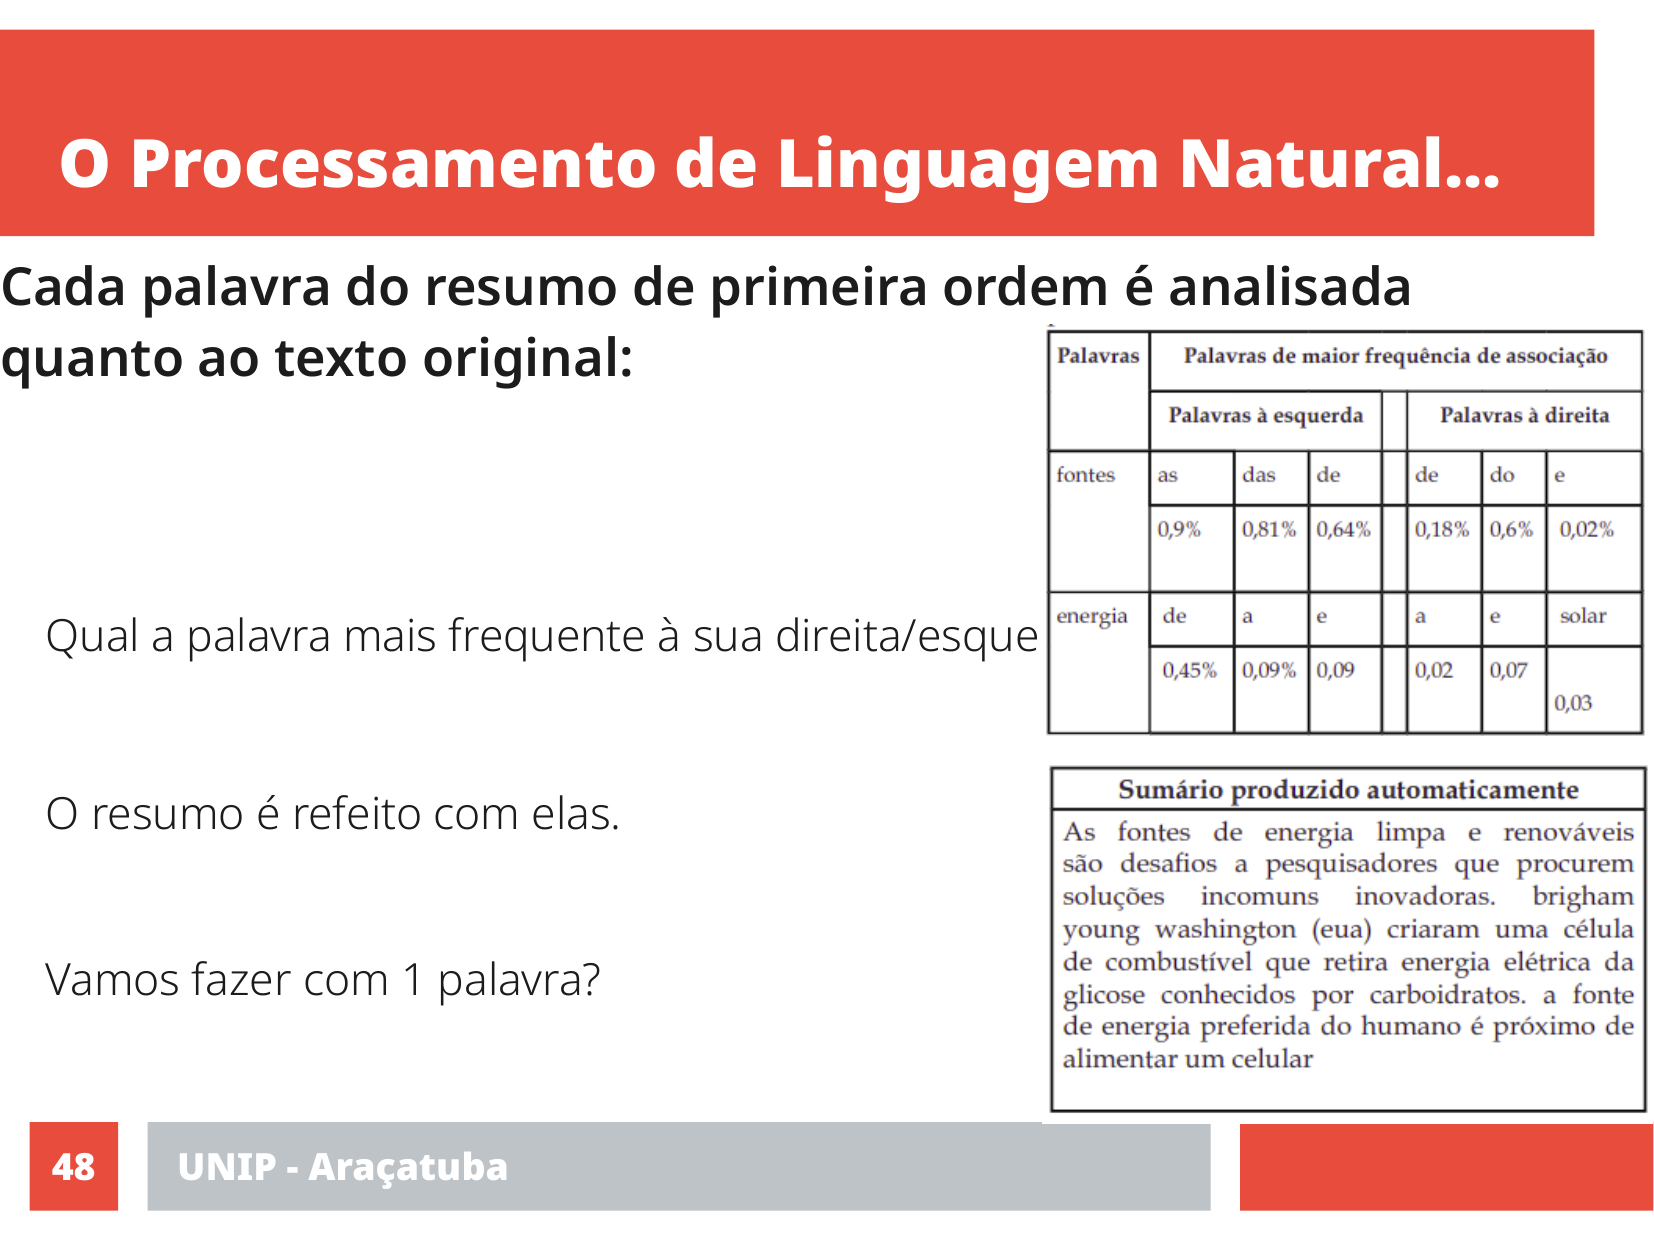

# O Processamento de Linguagem Natural...
Cada palavra do resumo de primeira ordem é analisada quanto ao texto original:
Qual a palavra mais frequente à sua direita/esquerda?
O resumo é refeito com elas.
Vamos fazer com 1 palavra?
48
UNIP - Araçatuba